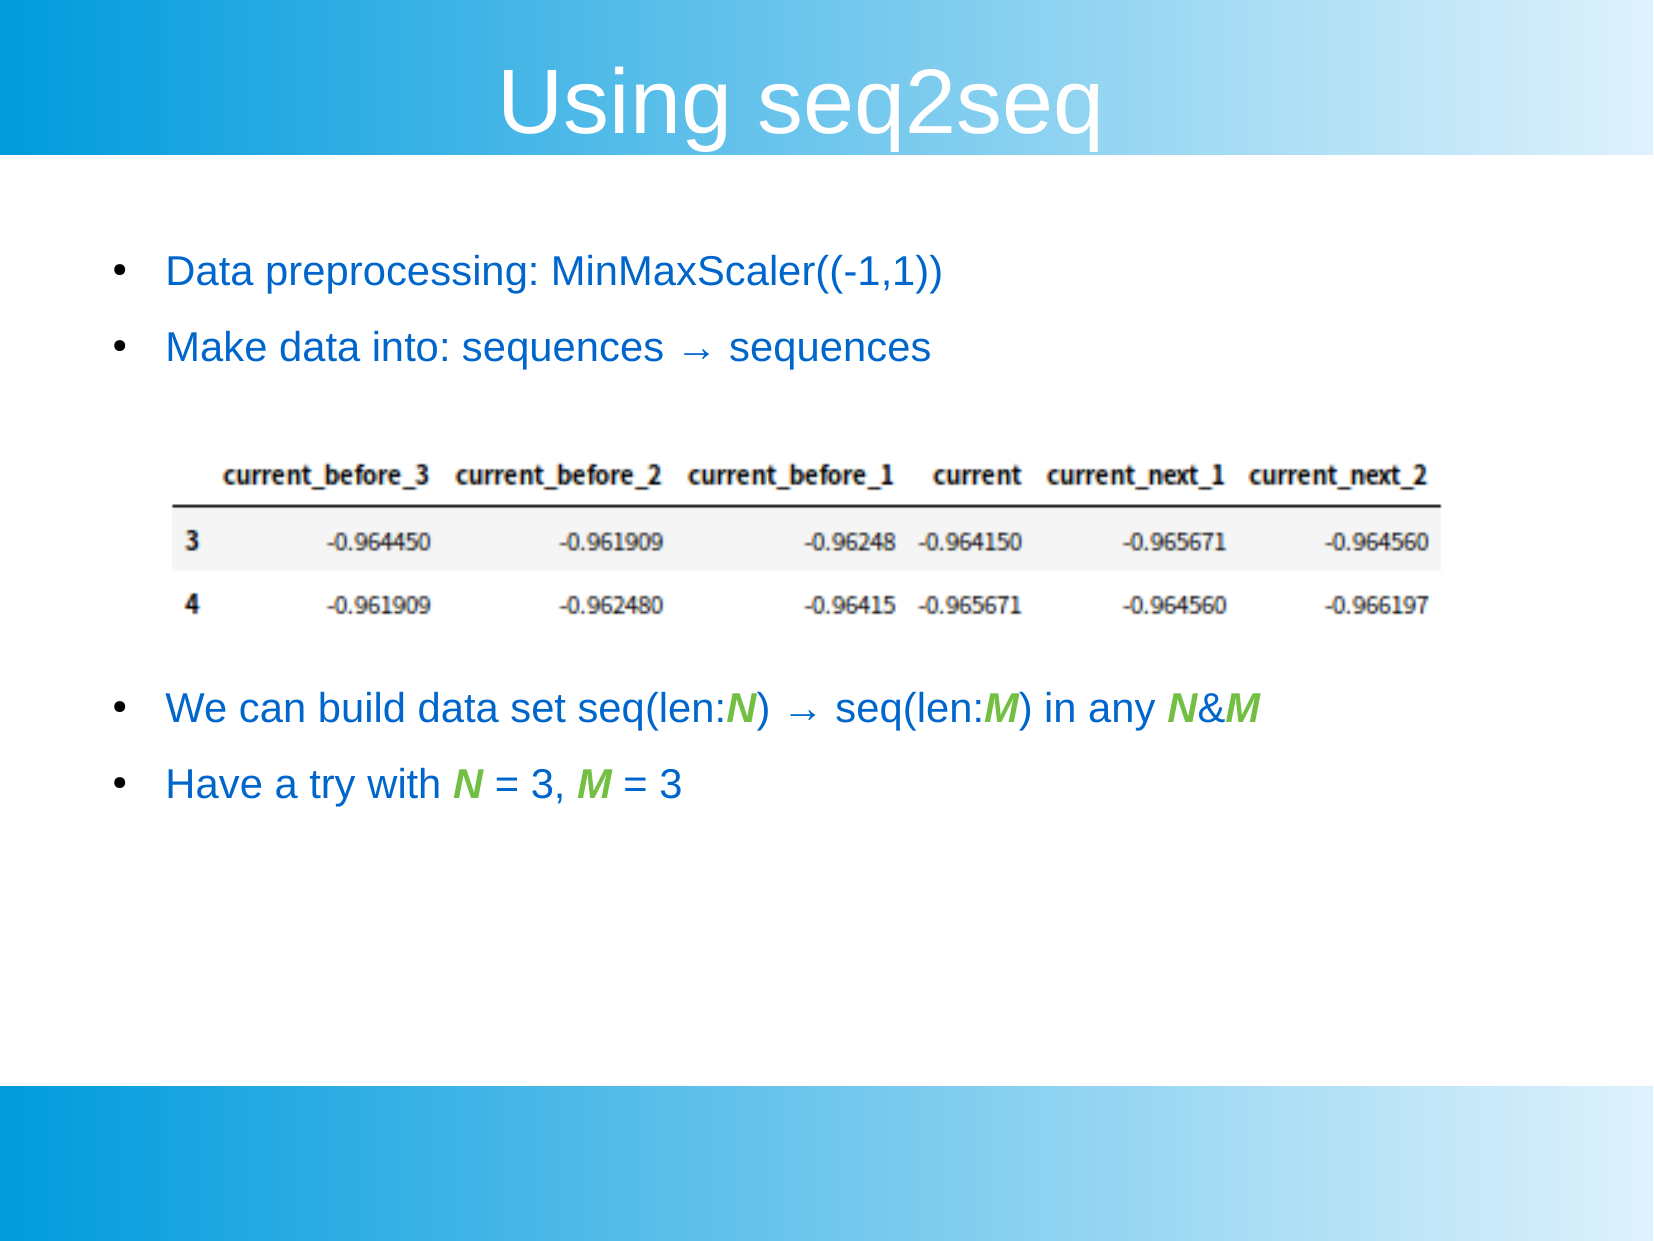

# Using seq2seq
Data preprocessing: MinMaxScaler((-1,1))
Make data into: sequences → sequences
We can build data set seq(len:N) → seq(len:M) in any N&M
Have a try with N = 3, M = 3